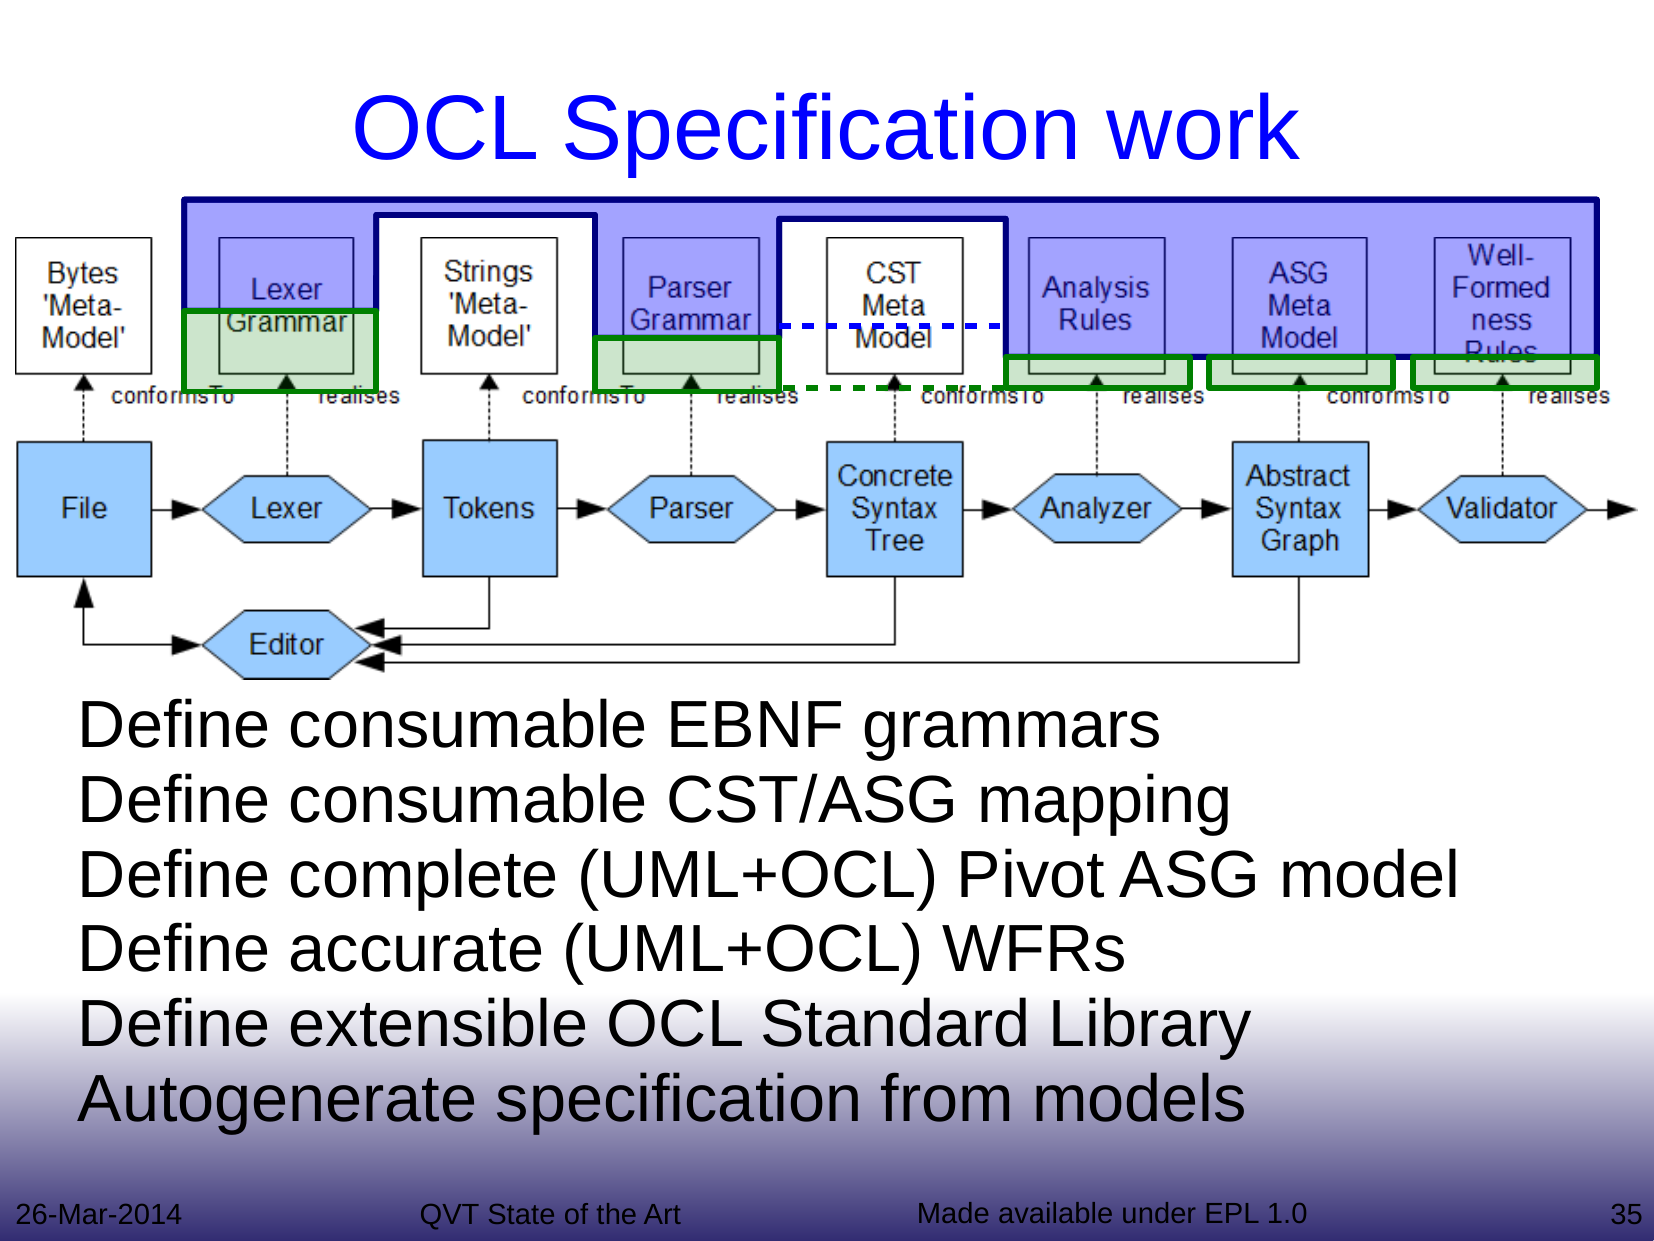

# OCL Specification work
Define consumable EBNF grammars
Define consumable CST/ASG mapping
Define complete (UML+OCL) Pivot ASG model
Define accurate (UML+OCL) WFRs
Define extensible OCL Standard Library
Autogenerate specification from models
26-Mar-2014
QVT State of the Art
35